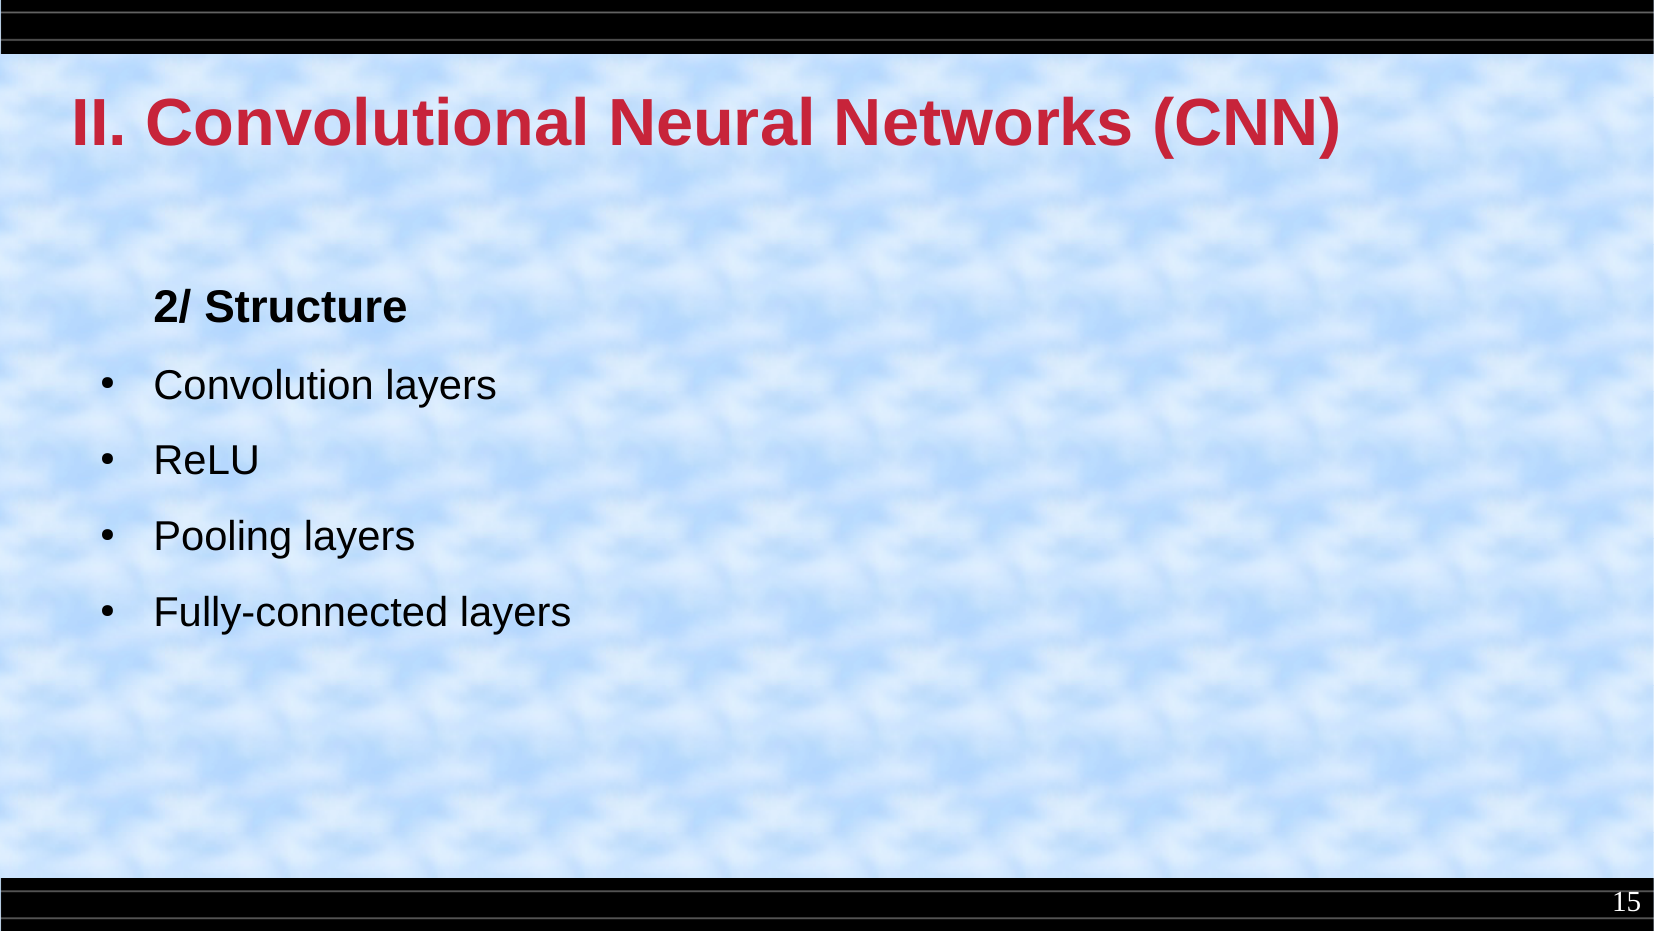

# II. Convolutional Neural Networks (CNN)
2/ Structure
Convolution layers
ReLU
Pooling layers
Fully-connected layers